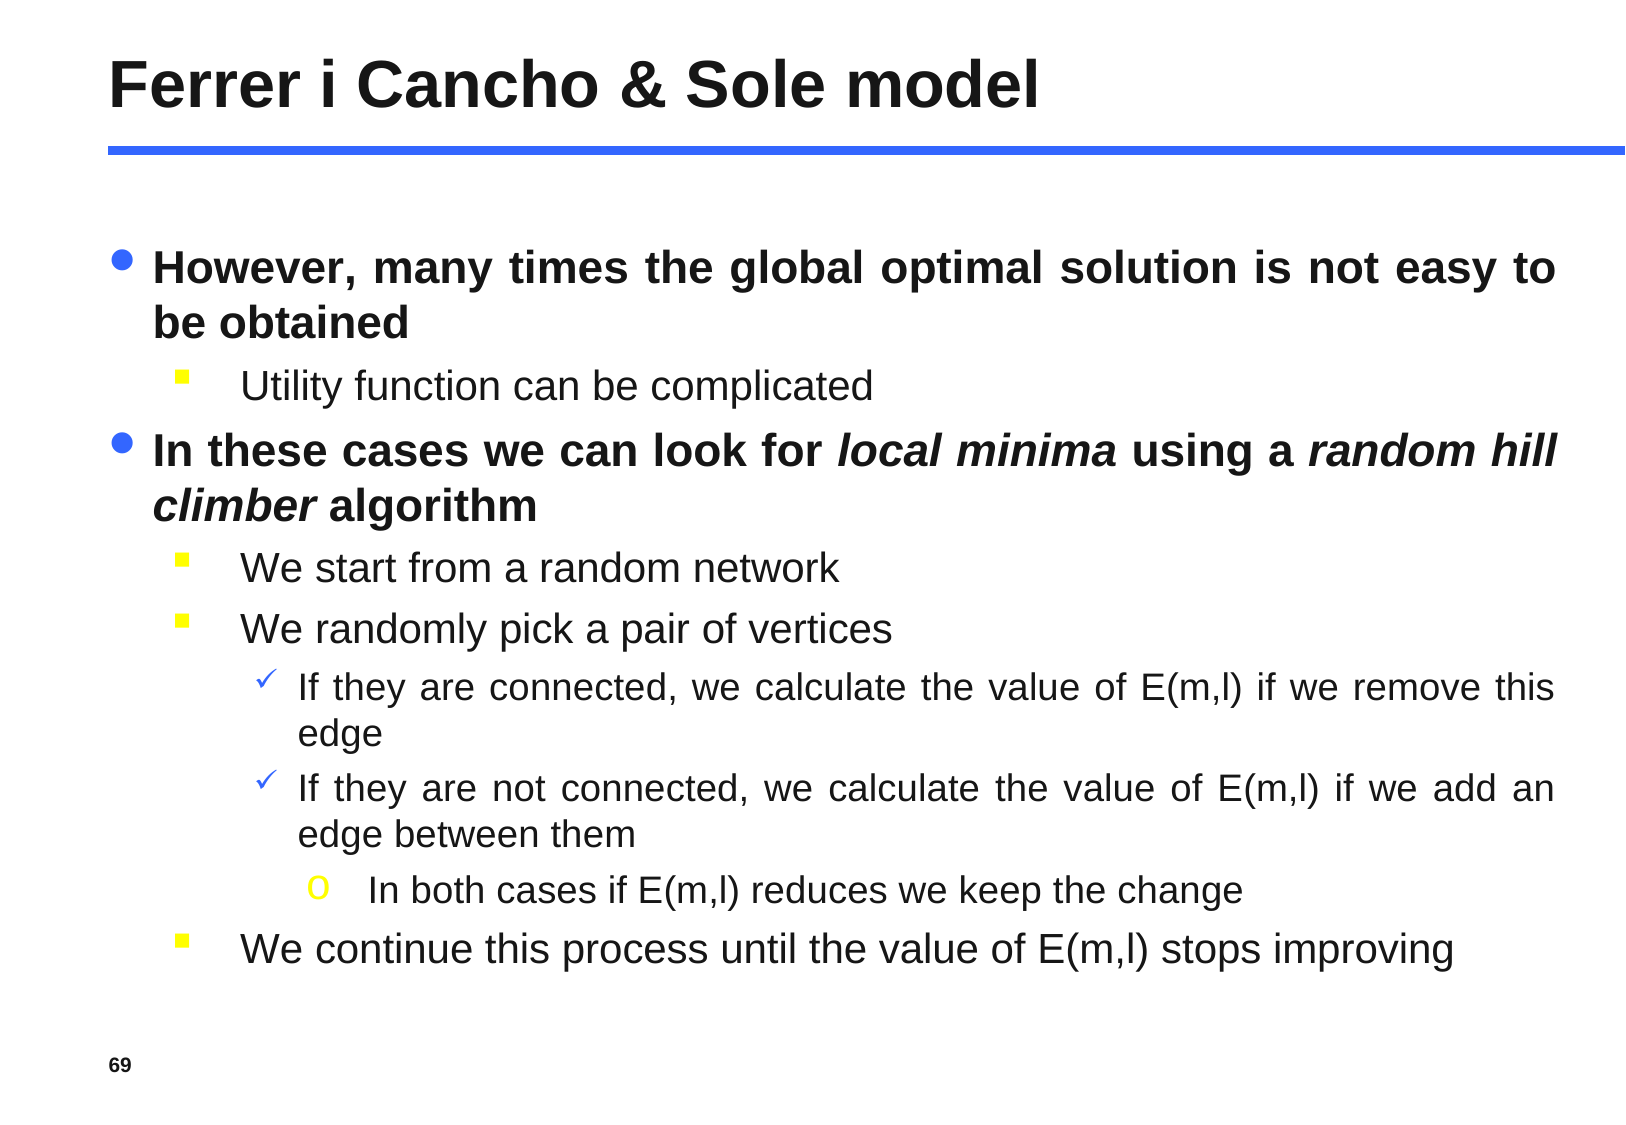

# Ferrer i Cancho & Sole model
However, many times the global optimal solution is not easy to be obtained
Utility function can be complicated
In these cases we can look for local minima using a random hill climber algorithm
We start from a random network
We randomly pick a pair of vertices
If they are connected, we calculate the value of E(m,l) if we remove this edge
If they are not connected, we calculate the value of E(m,l) if we add an edge between them
In both cases if E(m,l) reduces we keep the change
We continue this process until the value of E(m,l) stops improving